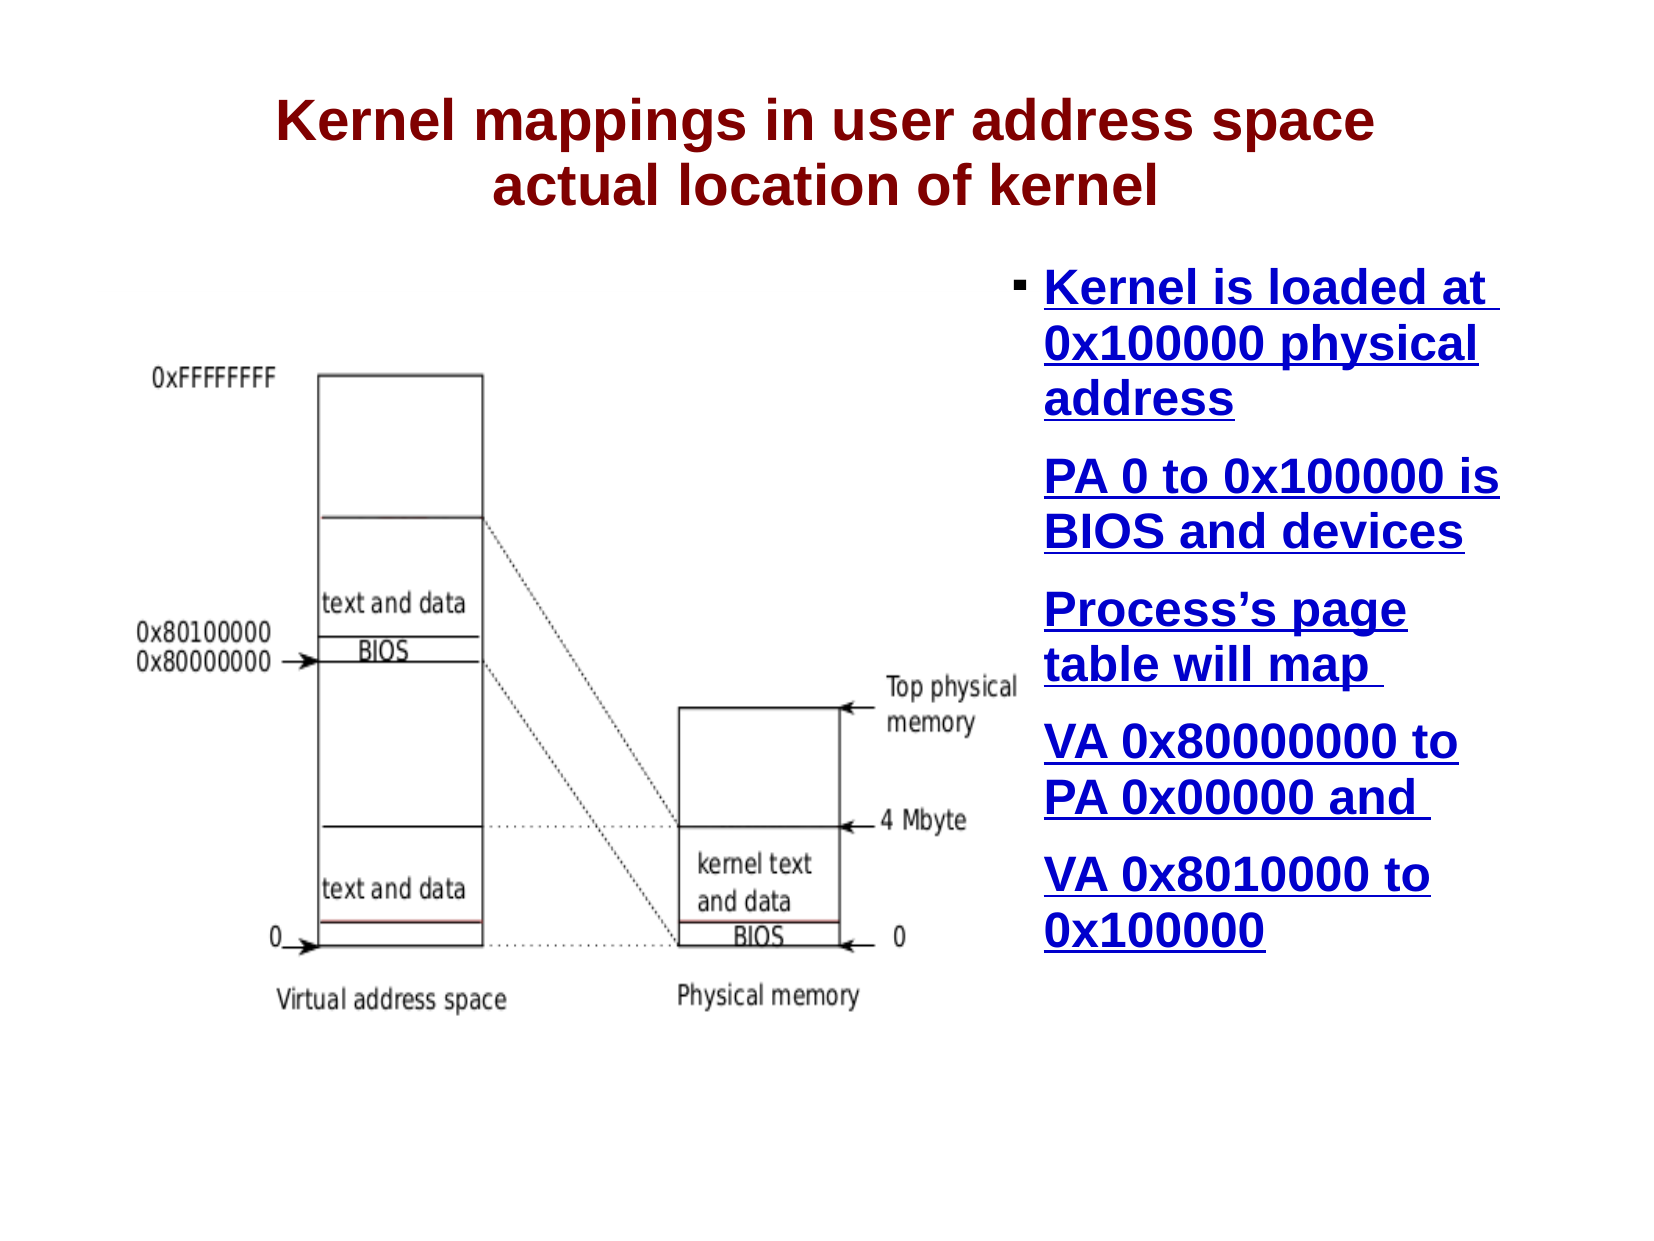

# Kernel mappings in user address space actual location of kernel
Kernel is loaded at 0x100000 physical address
PA 0 to 0x100000 is BIOS and devices
Process’s page table will map
VA 0x80000000 to PA 0x00000 and
VA 0x8010000 to 0x100000